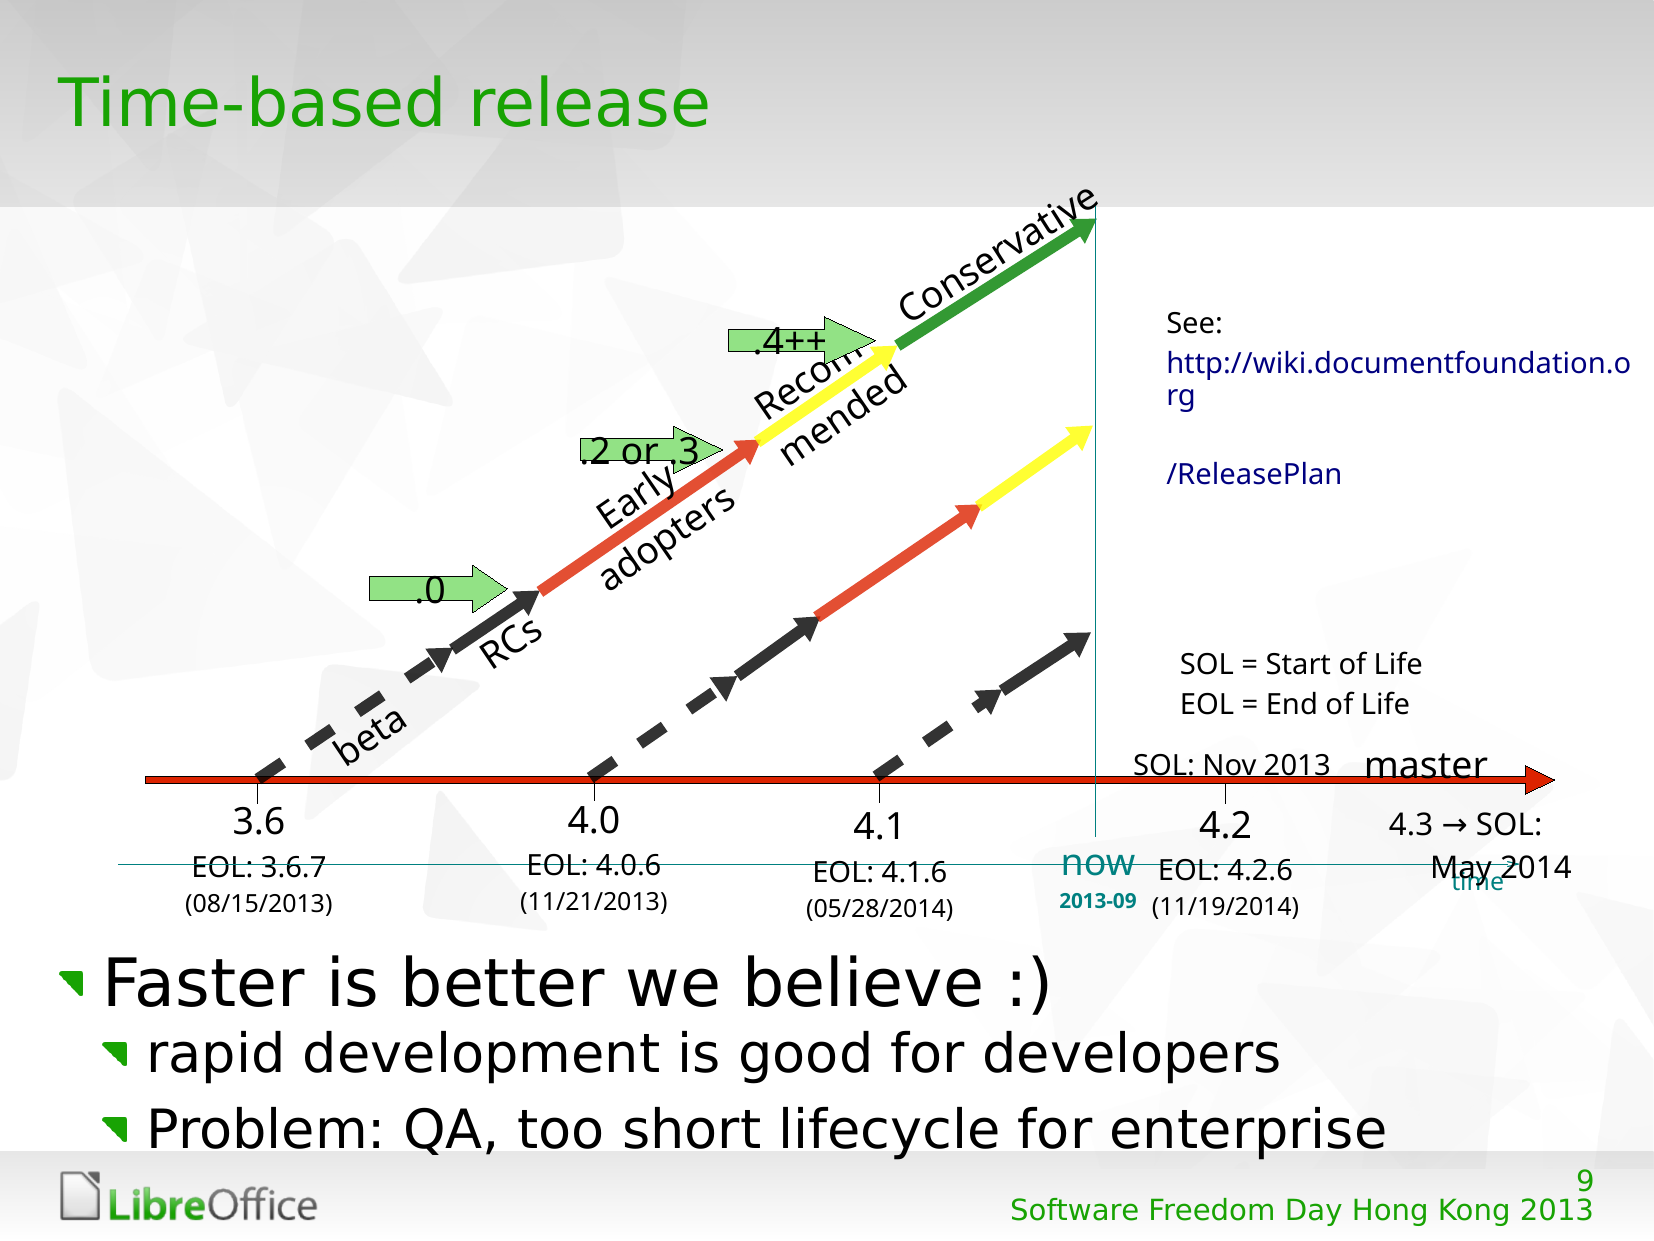

# Time-based release
Conservative
.4++
Recom-
mended
.2 or .3
Early
adopters
.0
RCs
beta
SOL = Start of Life
EOL = End of Life
SOL: Nov 2013
 master
4.0
EOL: 4.0.6
(11/21/2013)
3.6
EOL: 3.6.7
(08/15/2013)
4.2
EOL: 4.2.6
(11/19/2014)
4.1
EOL: 4.1.6
(05/28/2014)
4.3 → SOL:
 May 2014
now
2013-09
time
See:
http://wiki.documentfoundation.org
 /ReleasePlan
Faster is better we believe :)
rapid development is good for developers
Problem: QA, too short lifecycle for enterprise
9
Software Freedom Day Hong Kong 2013